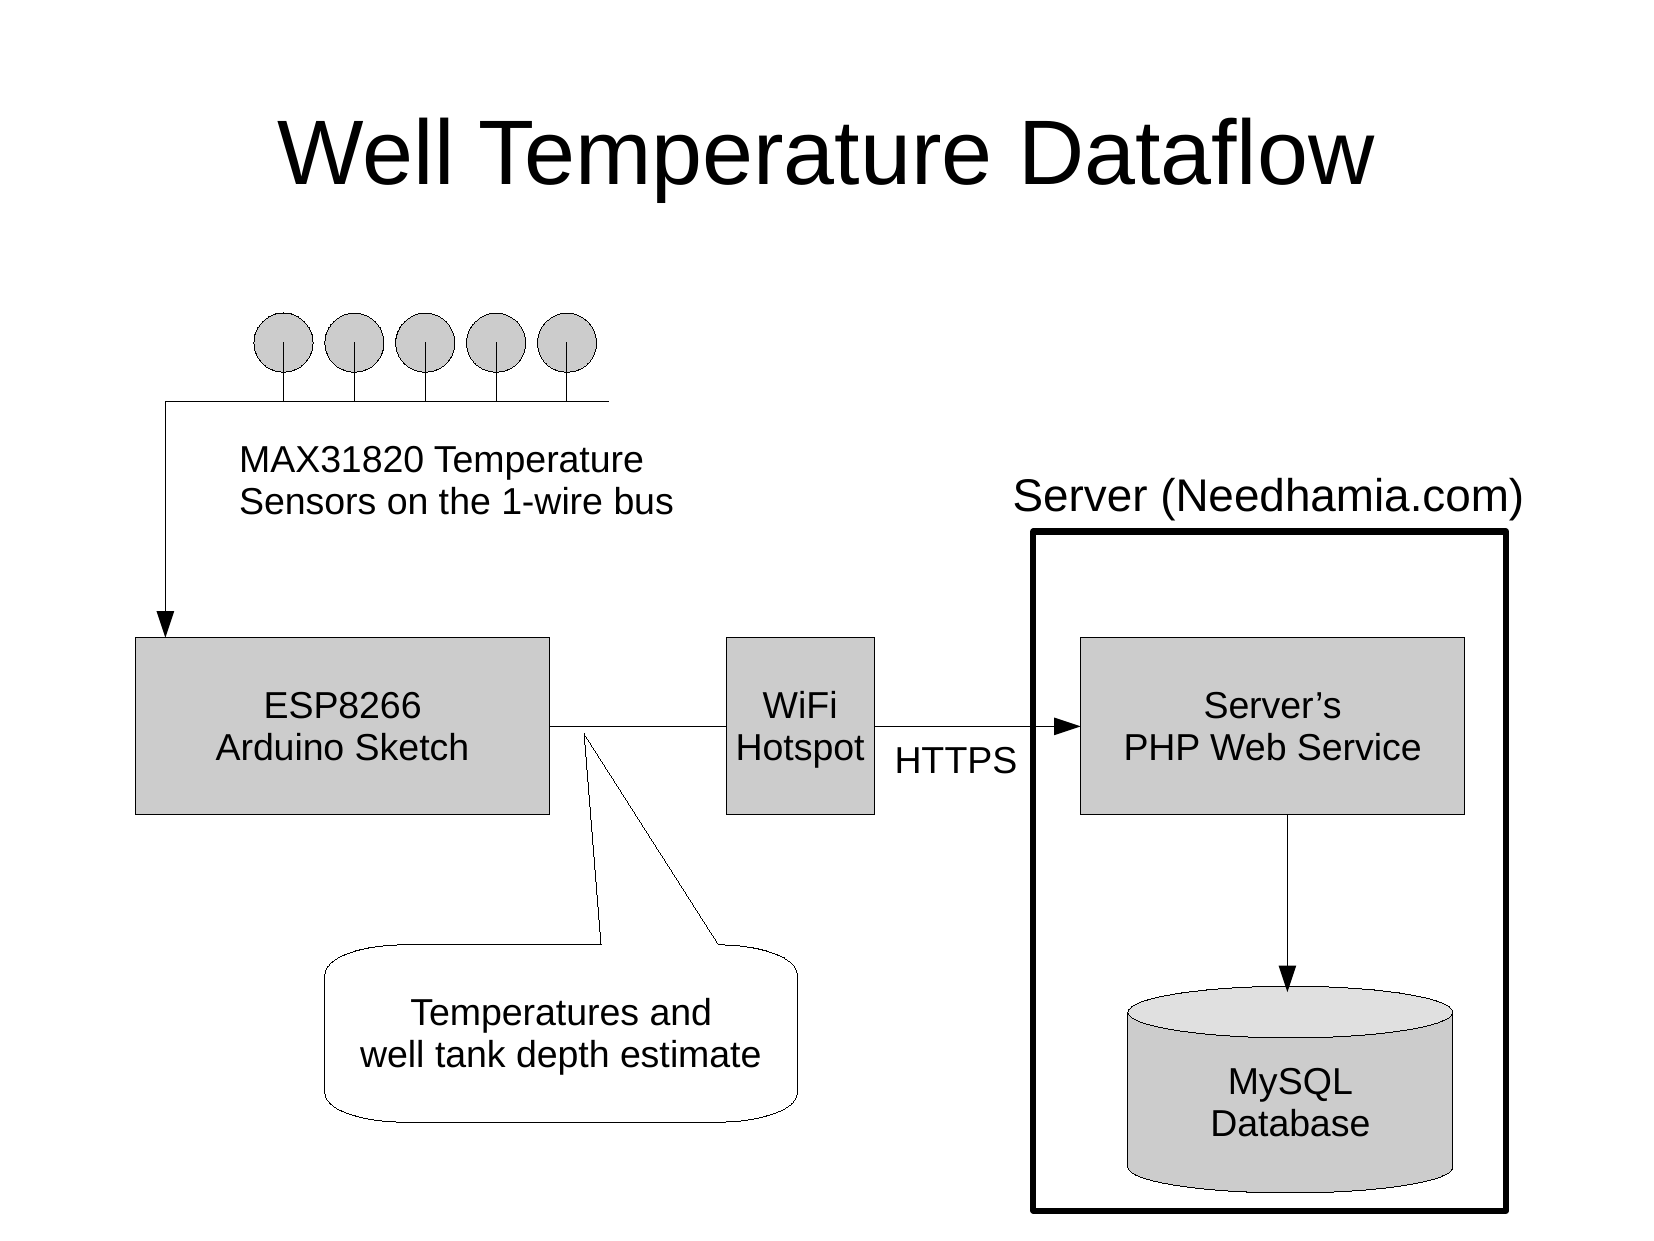

# Well Temperature Dataflow
MAX31820 Temperature
Sensors on the 1-wire bus
Server (Needhamia.com)
ESP8266
Arduino Sketch
WiFi
Hotspot
Server’s
PHP Web Service
HTTPS
Temperatures and
well tank depth estimate
MySQL
Database